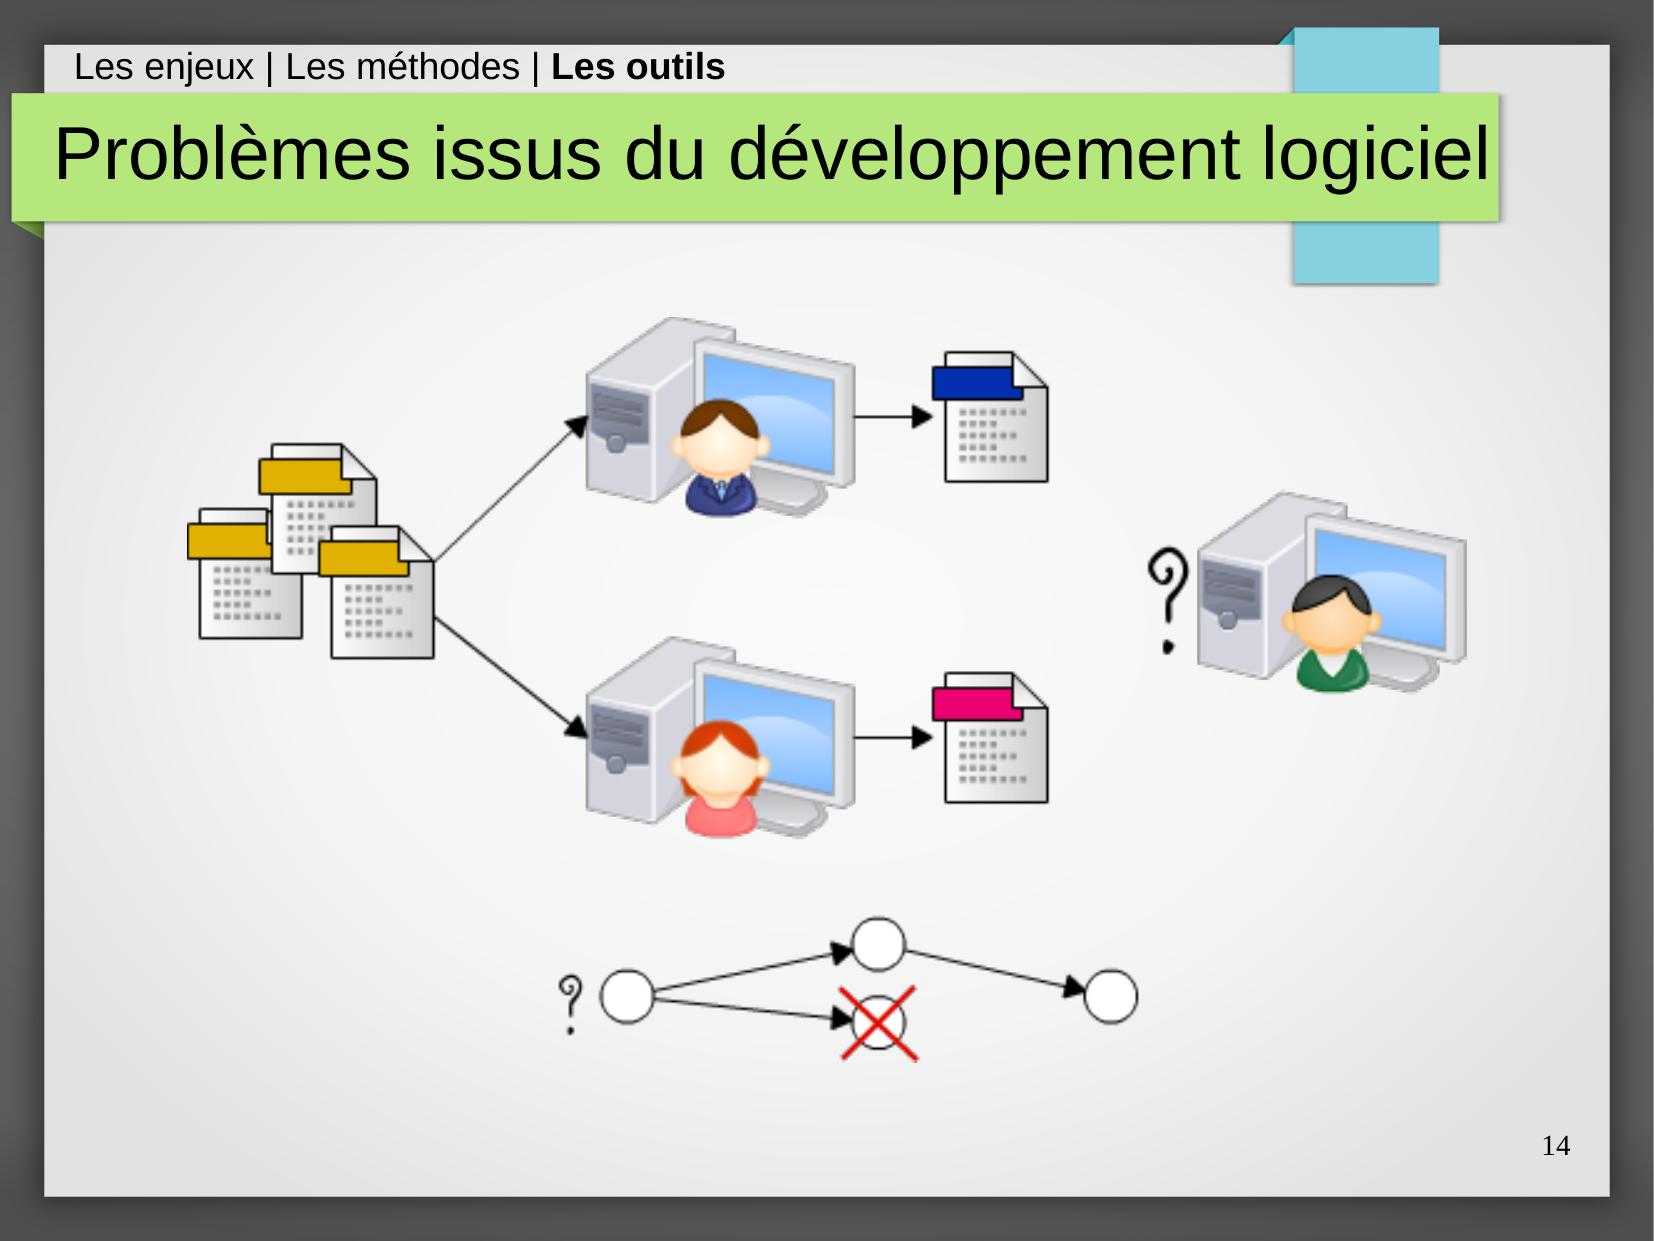

Les enjeux | Les méthodes | Les outils
# Problèmes issus du développement logiciel
14